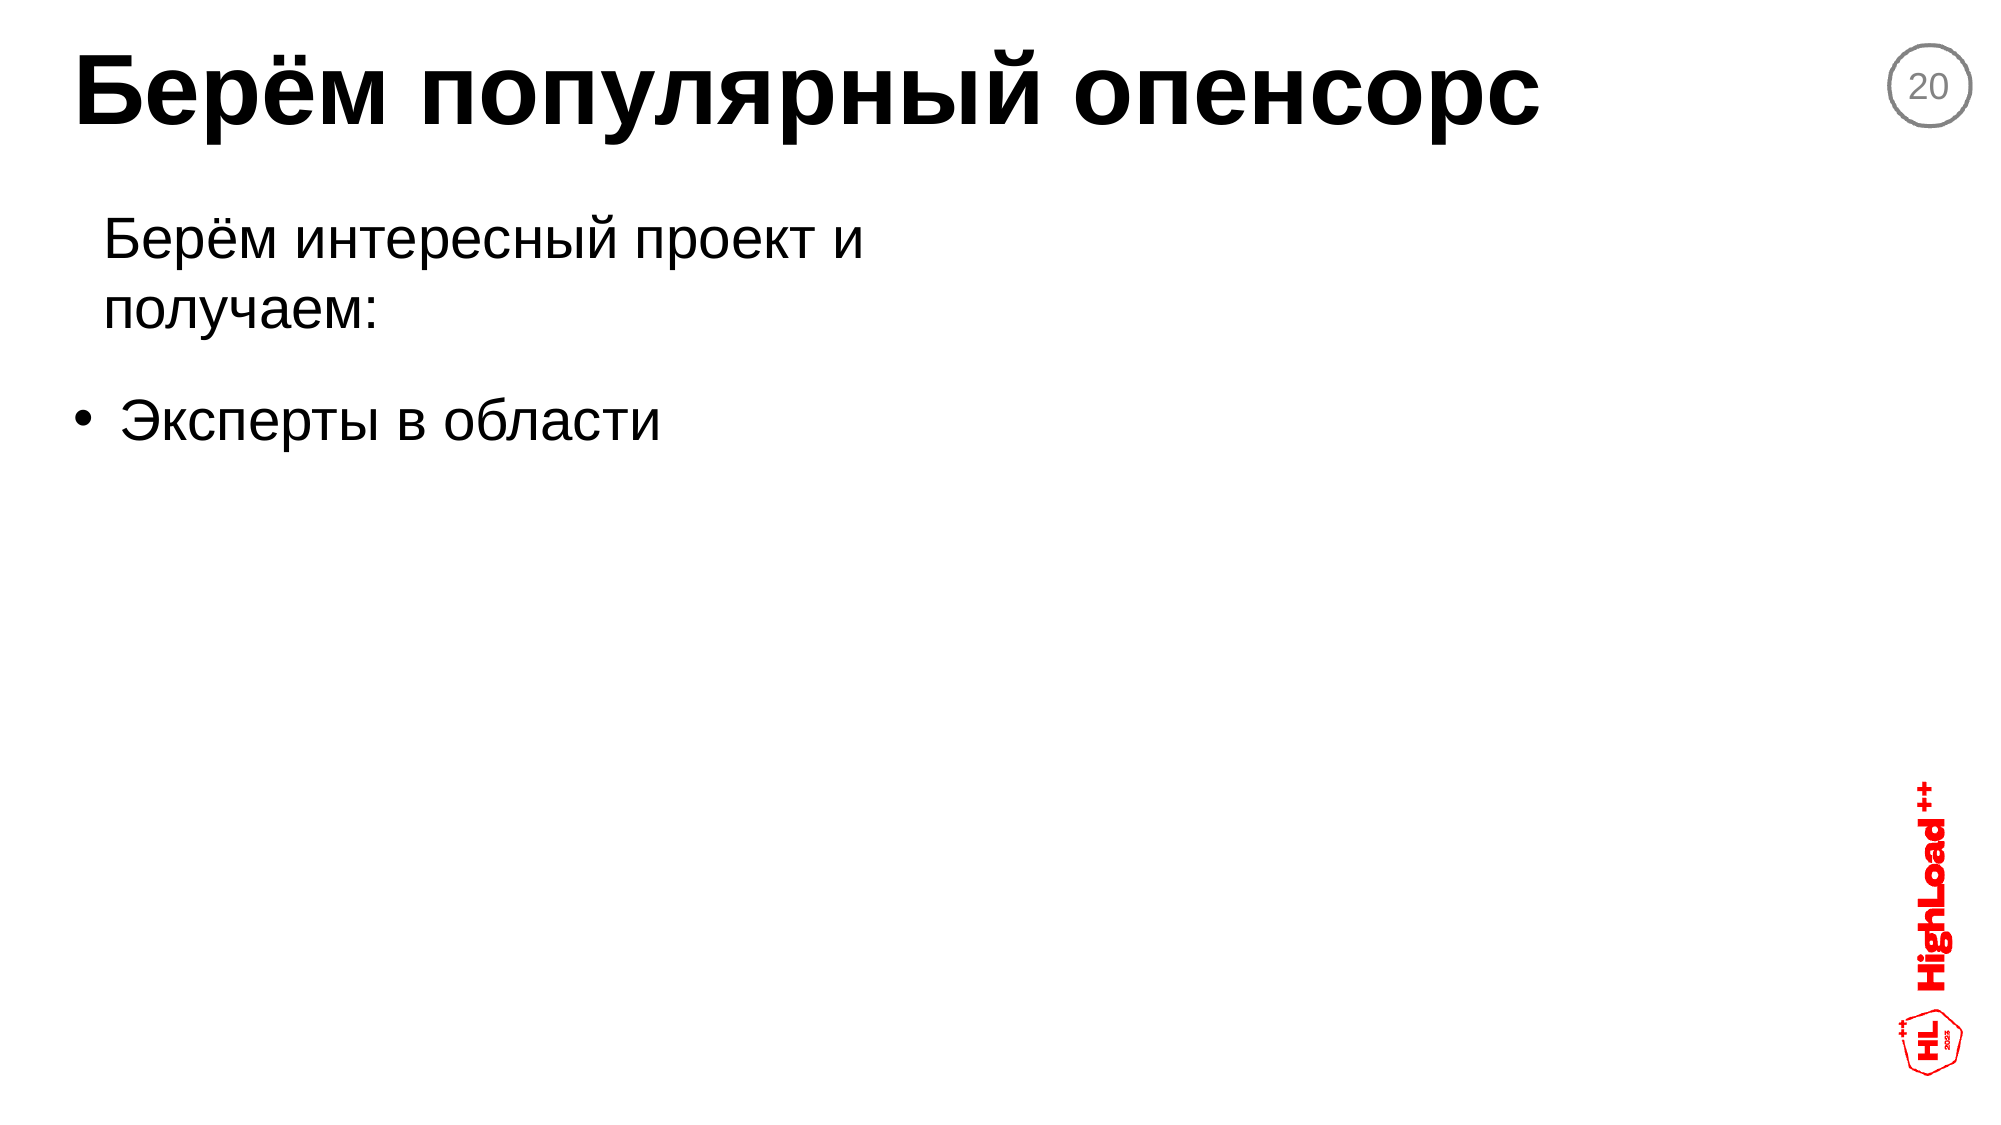

# Берём популярный опенсорс
20
Берём интересный проект и получаем:
 Эксперты в области